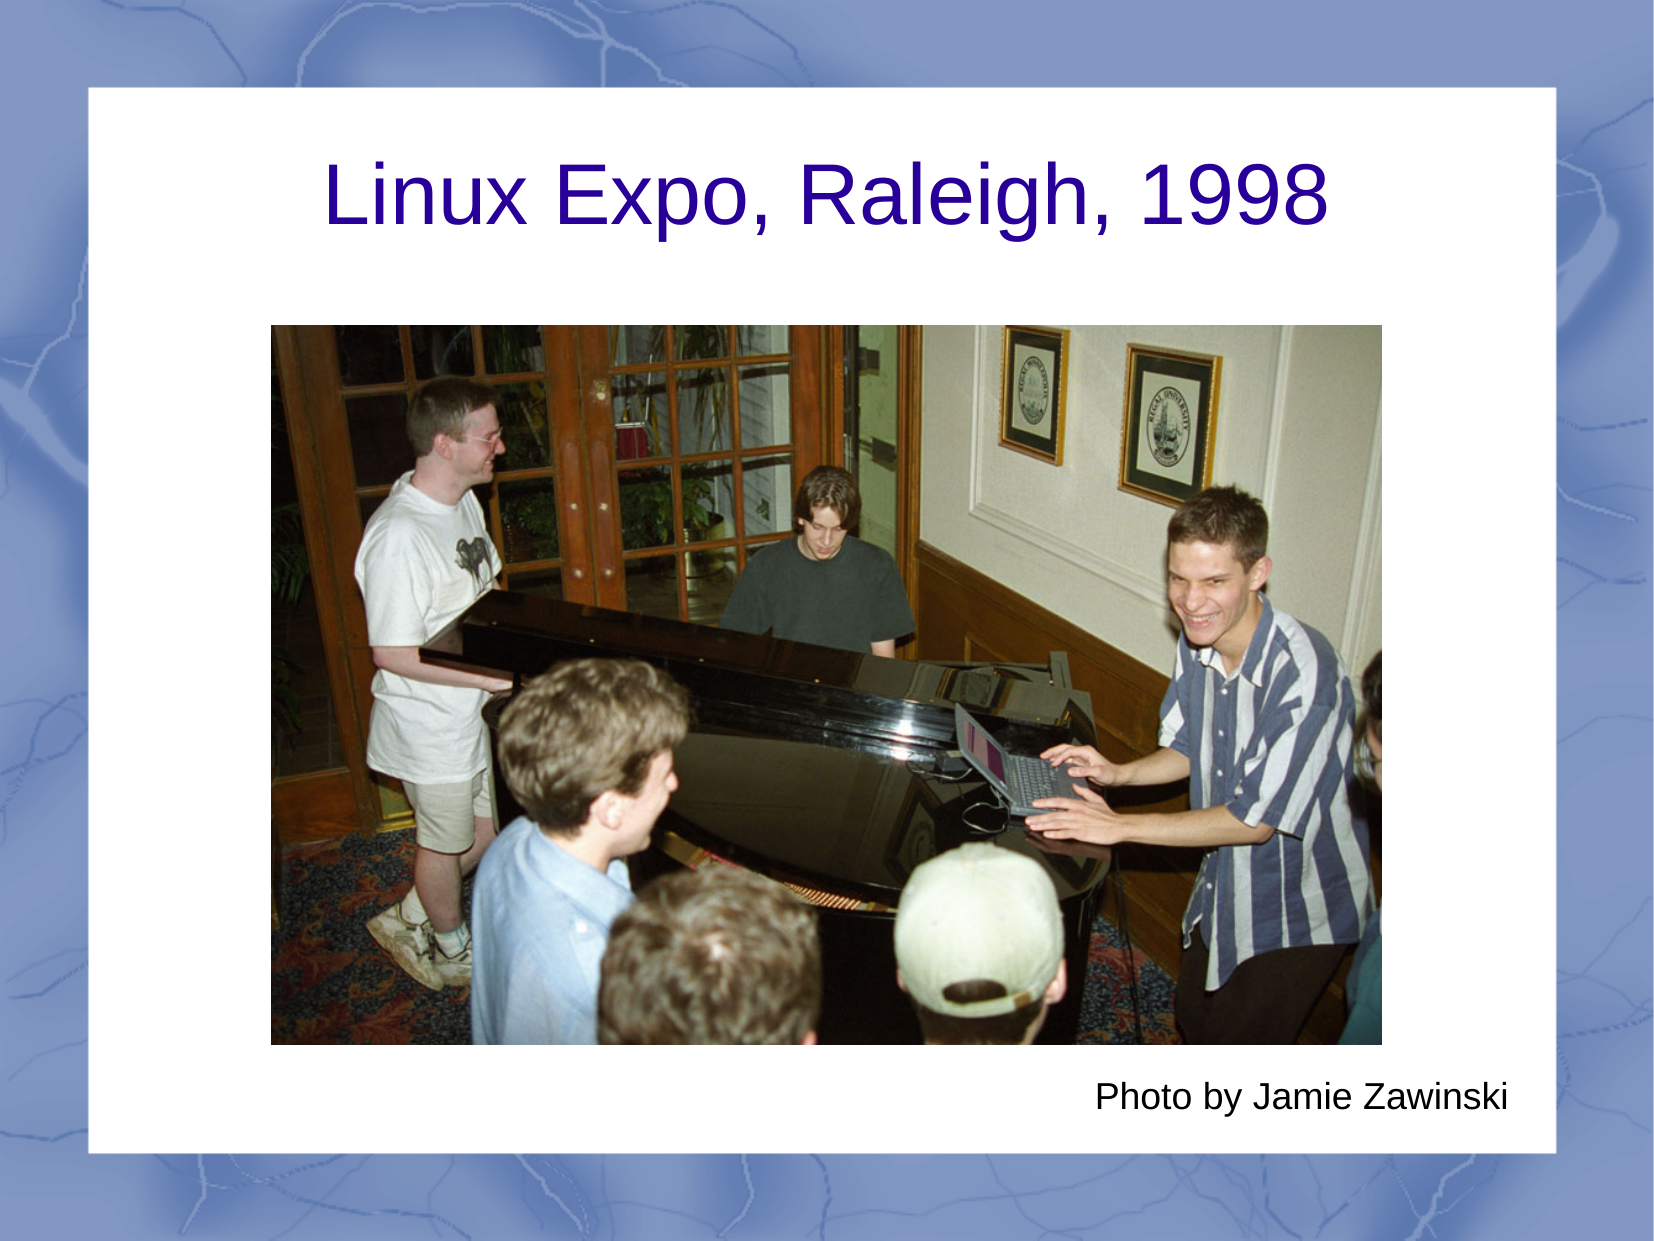

# Linux Expo, Raleigh, 1998
Photo by Jamie Zawinski